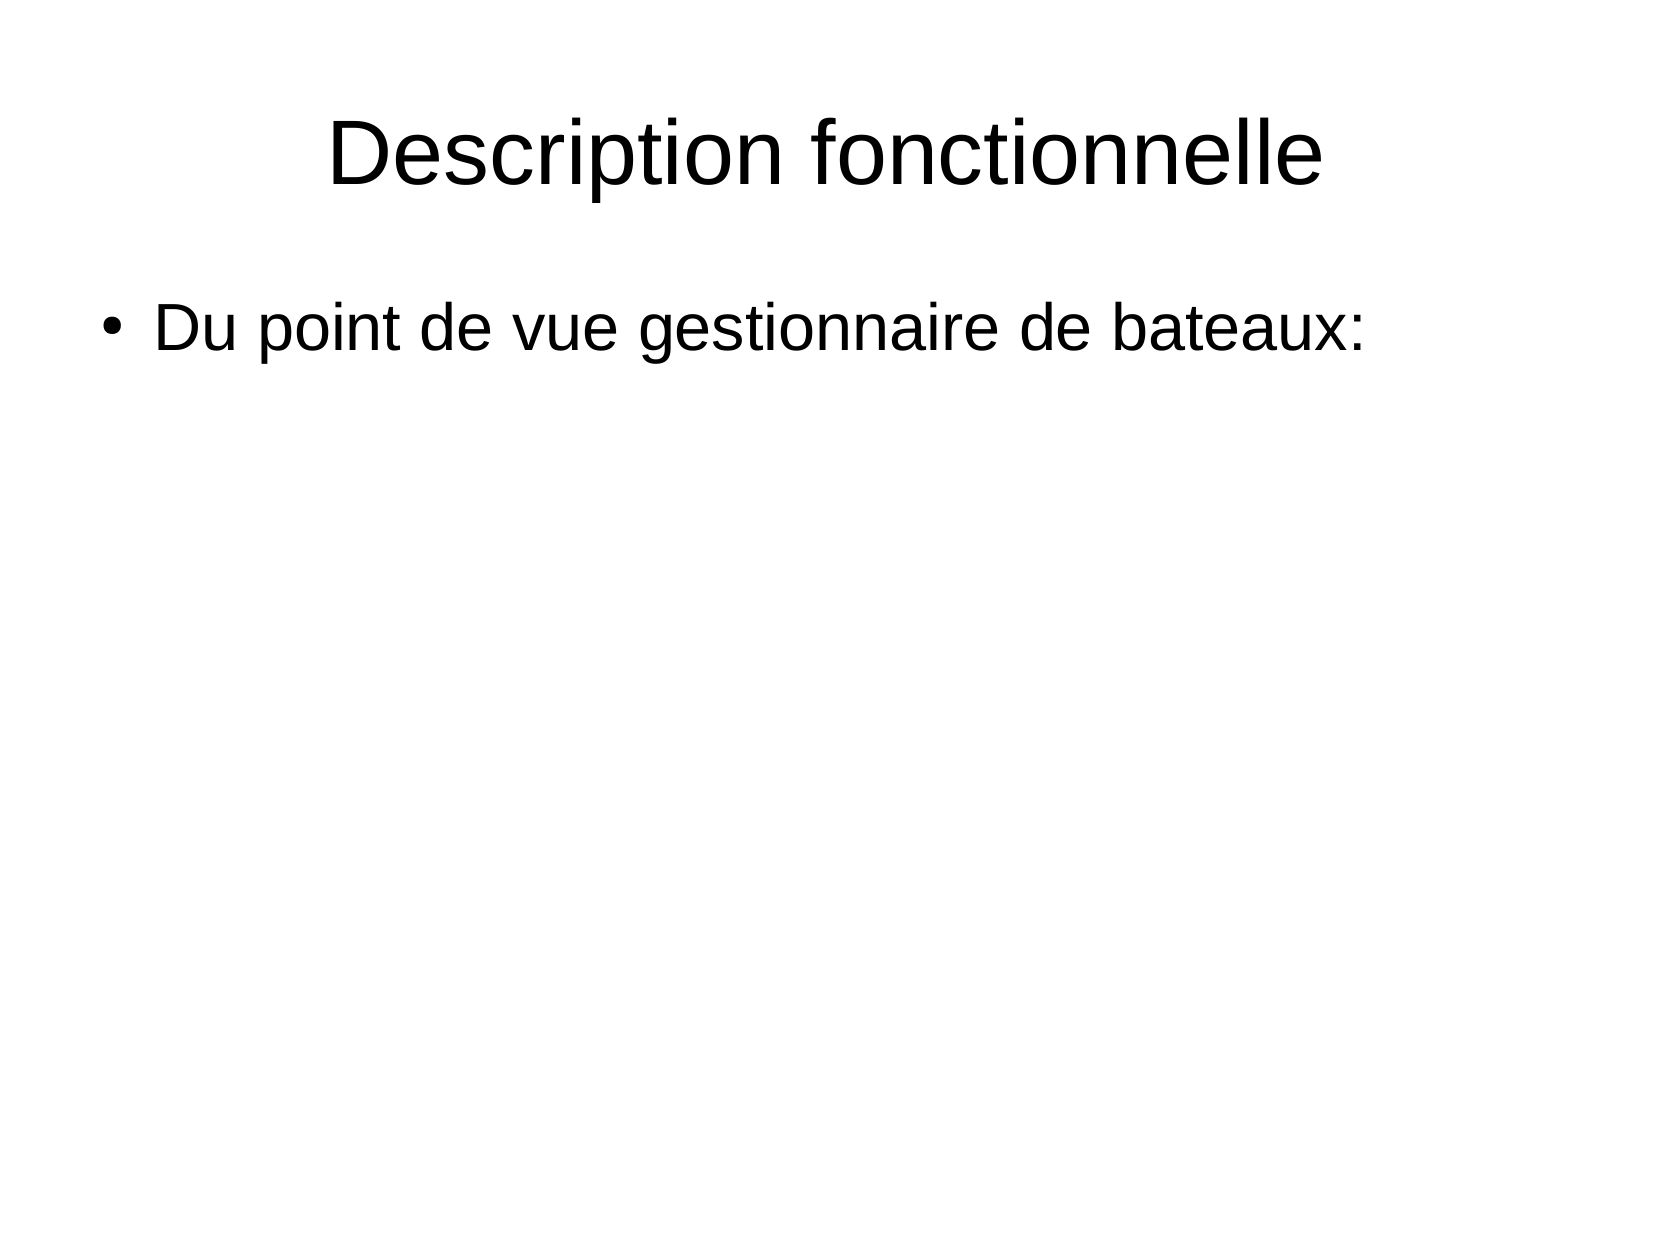

# Description fonctionnelle
Du point de vue gestionnaire de bateaux: